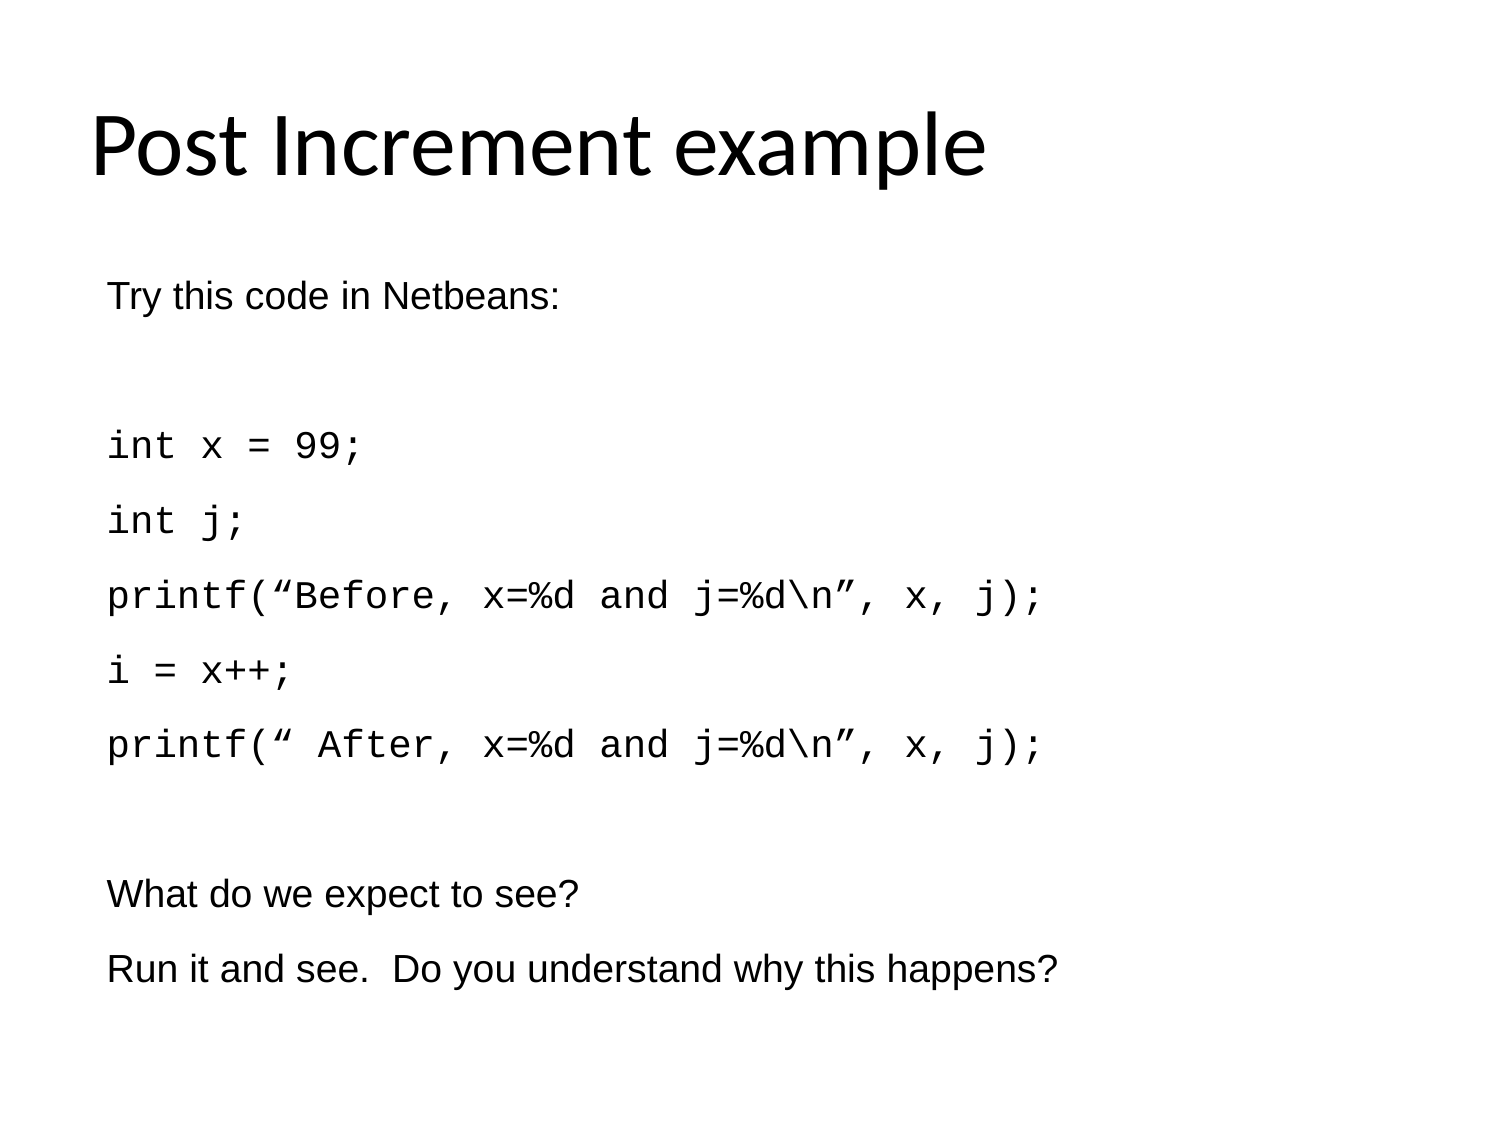

# Post Increment example
Try this code in Netbeans:
int x = 99;
int j;
printf(“Before, x=%d and j=%d\n”, x, j);
i = x++;
printf(“ After, x=%d and j=%d\n”, x, j);
What do we expect to see?
Run it and see. Do you understand why this happens?